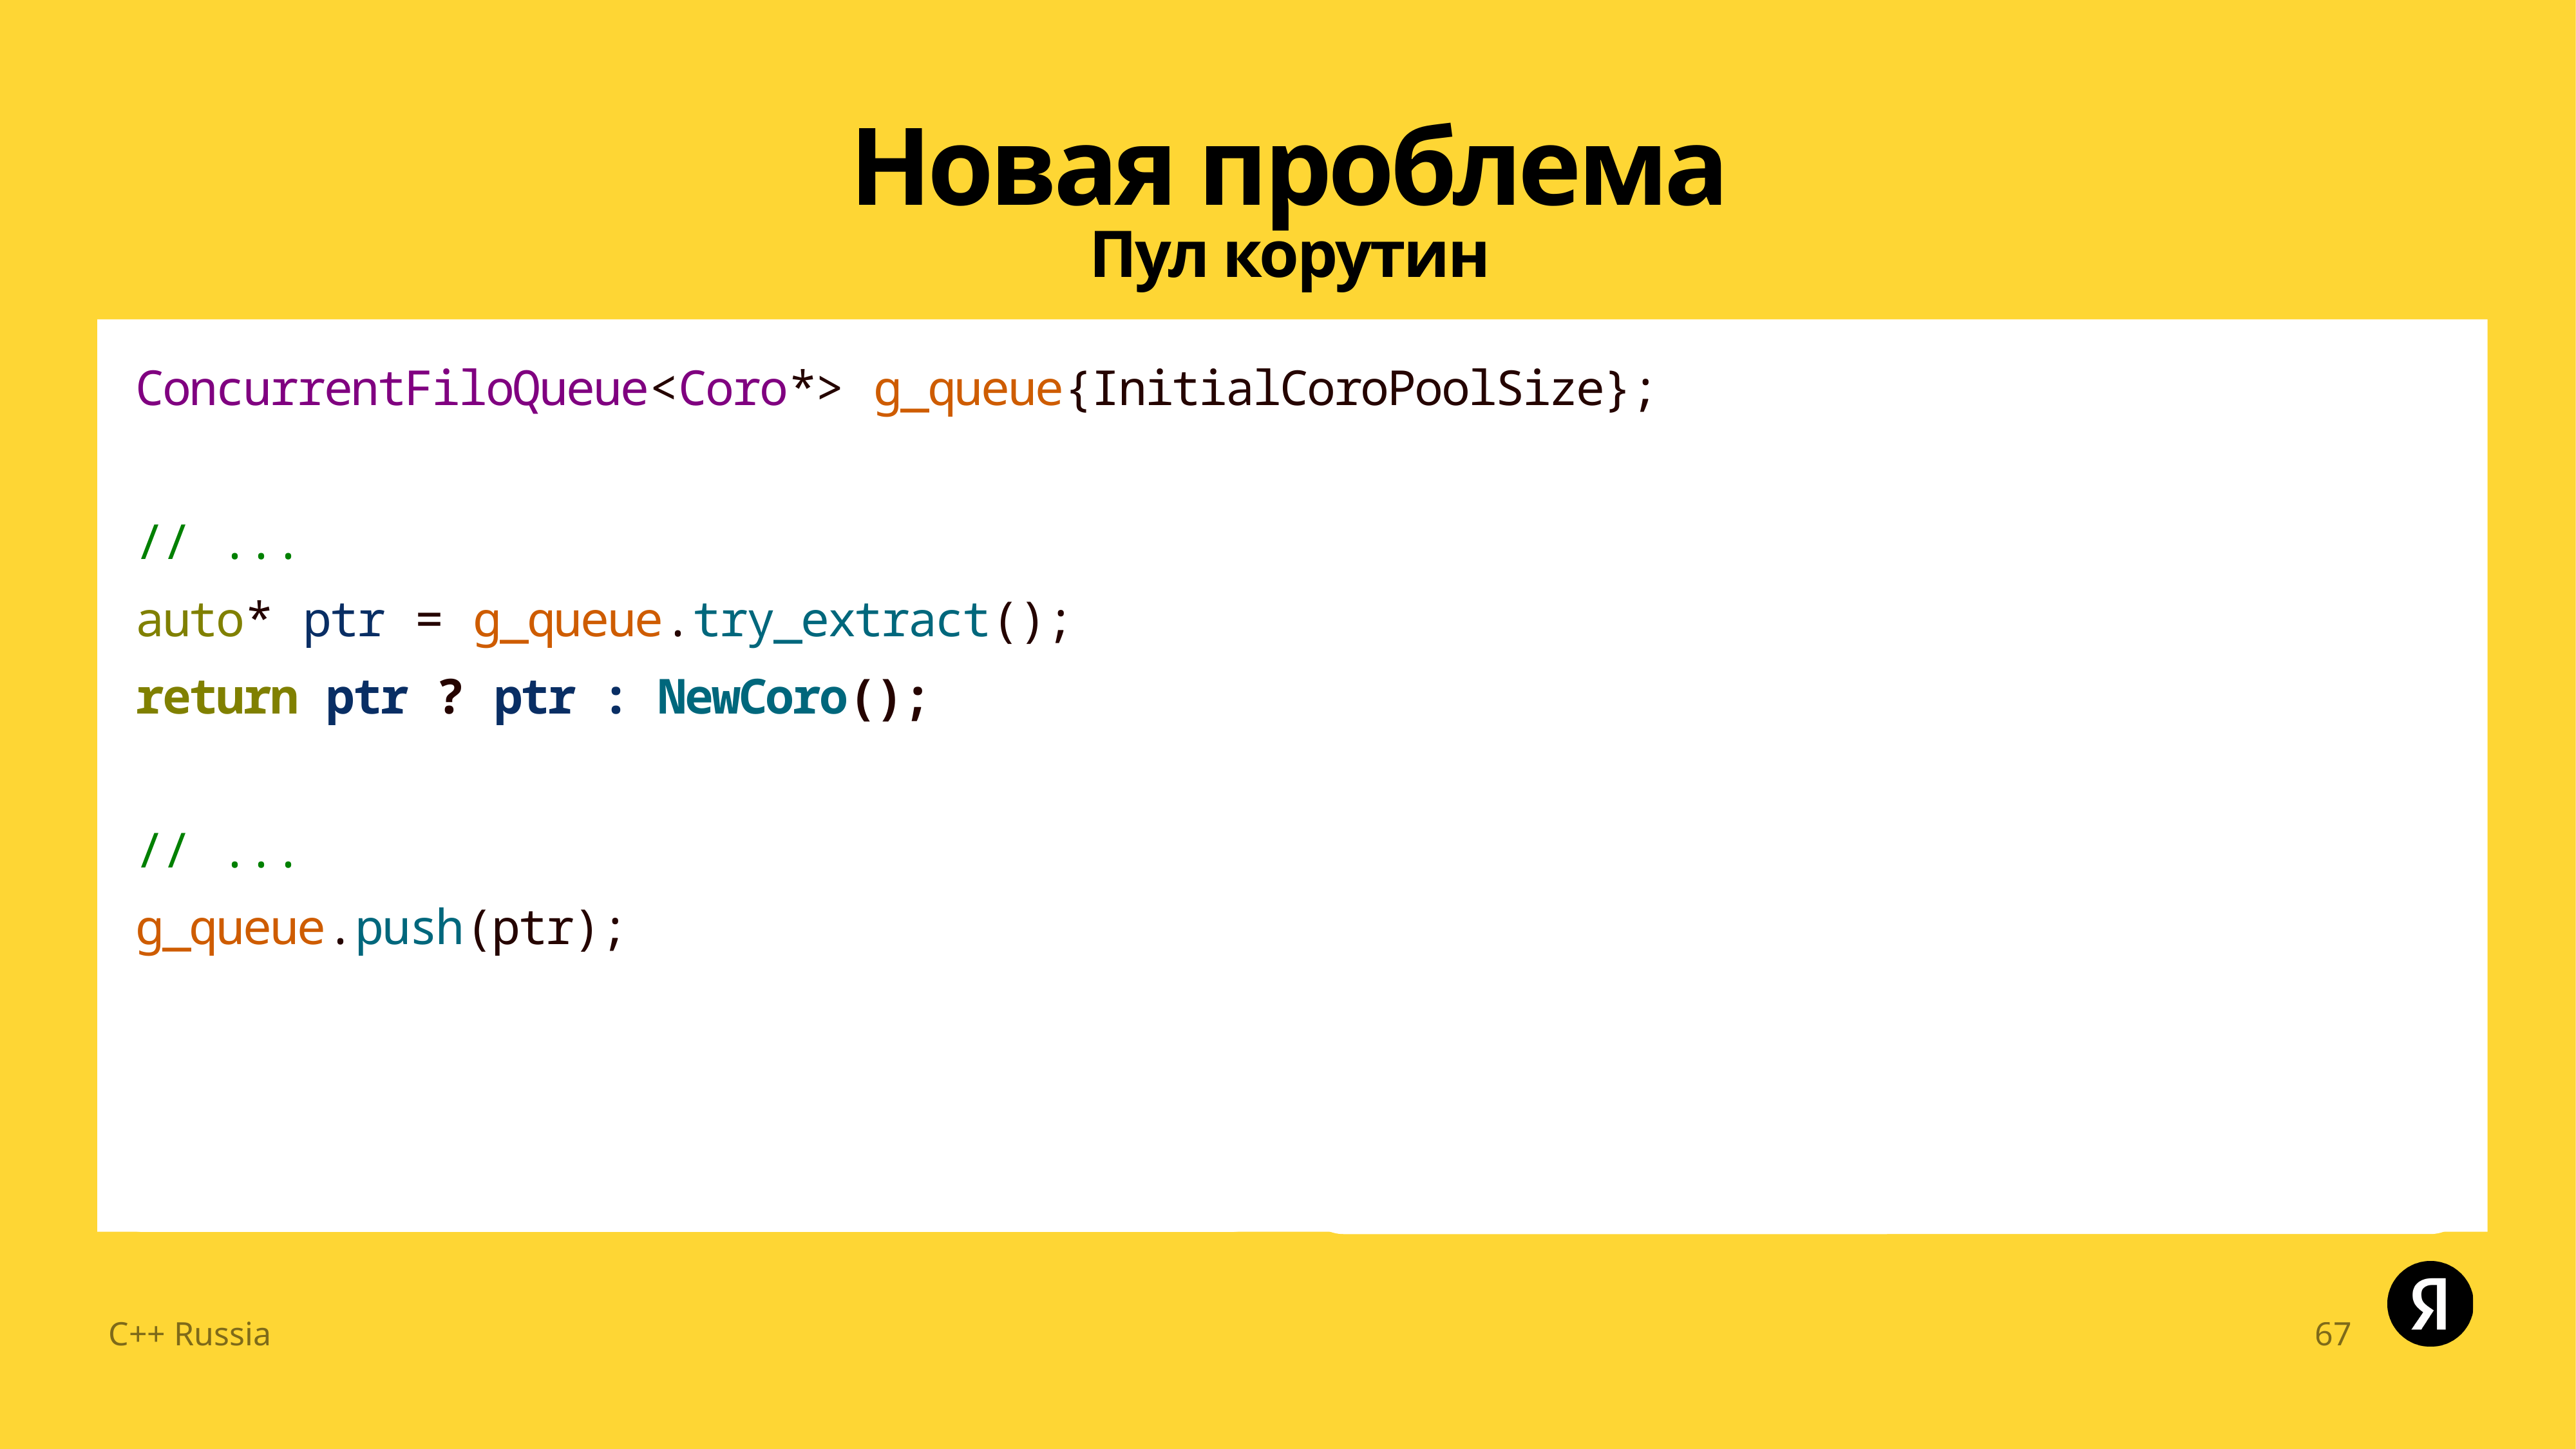

Новая проблема
Пул корутин
ConcurrentFiloQueue<Coro*> g_queue{InitialCoroPoolSize};
// ...
auto* ptr = g_queue.try_extract();
return ptr ? ptr : NewCoro();
// ...
g_queue.push(ptr);
01
02
# Недостаточно корутин в пуле — тратится много CPU на выделения и освобождения памяти
Избыток корутин в пуле — тратится оперативная память
03
04
C++ Russia
Ручная настройка пулов — боль и страдание
В зависимости от приложения нужны разные размеры пулов — требуется ручная настройка
67